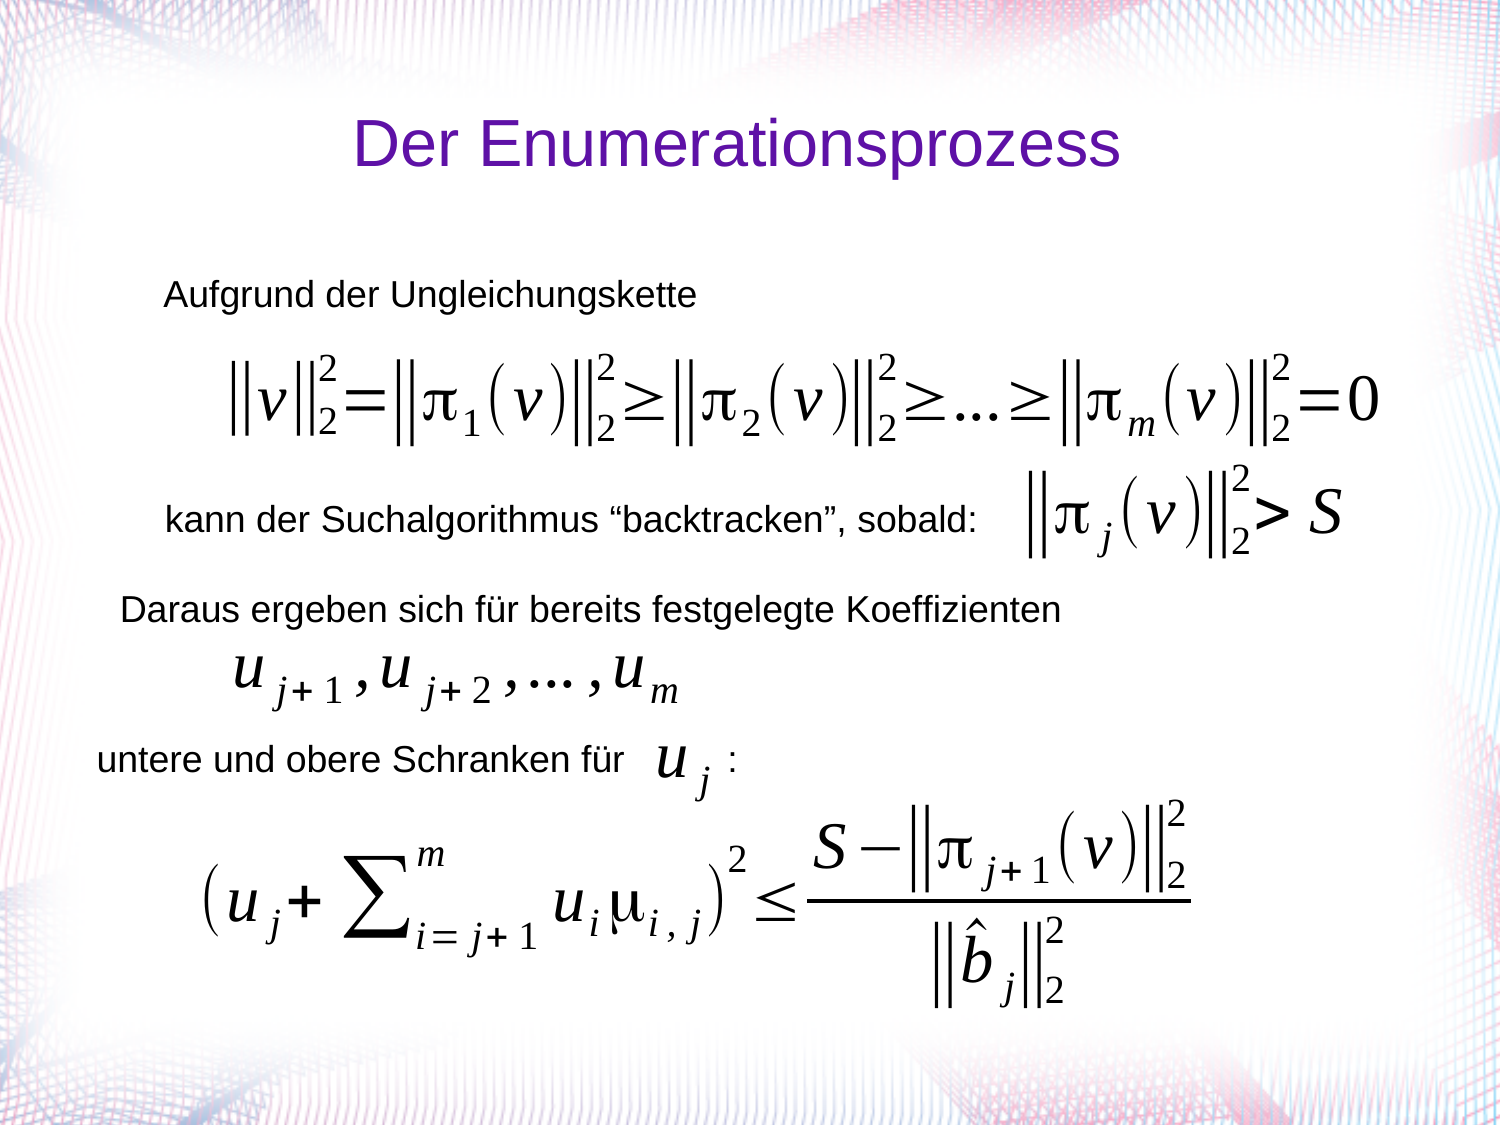

Der Enumerationsprozess
Aufgrund der Ungleichungskette
kann der Suchalgorithmus “backtracken”, sobald:
Daraus ergeben sich für bereits festgelegte Koeffizienten
untere und obere Schranken für
: